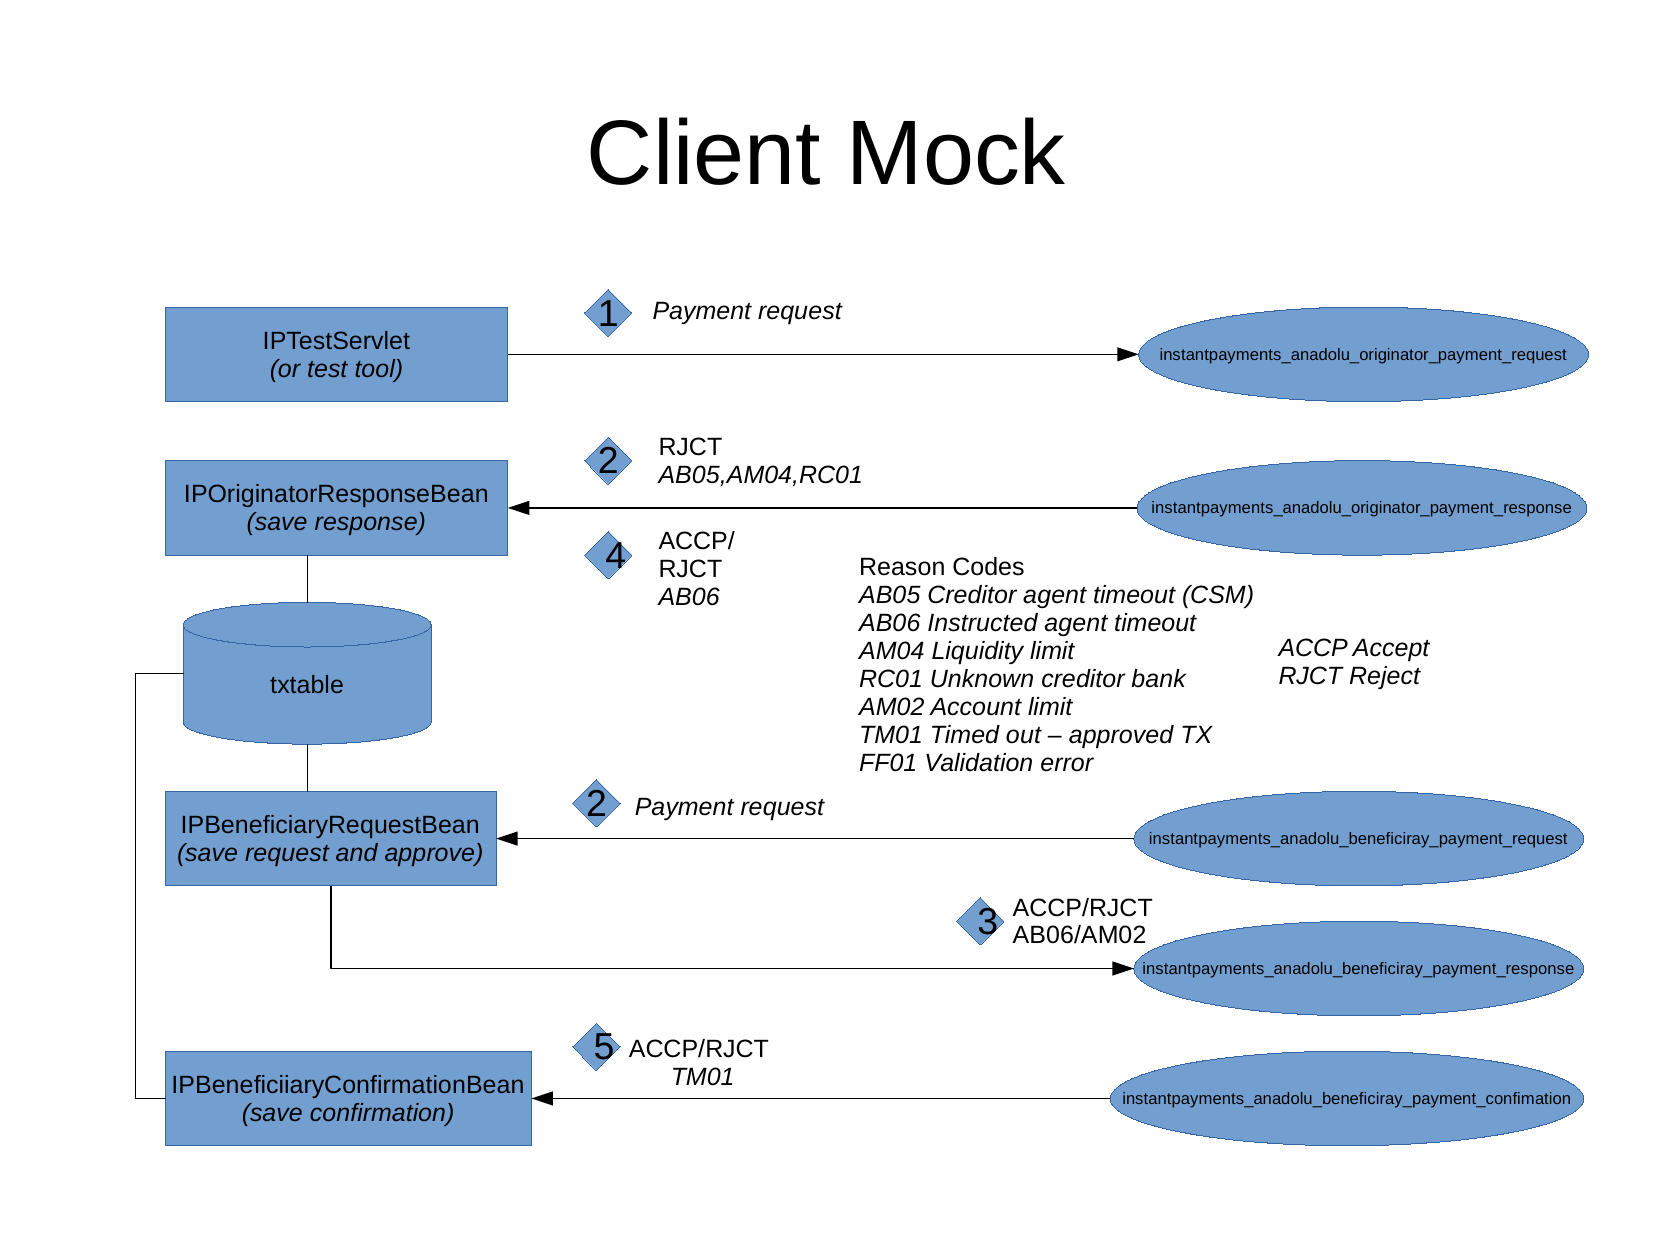

# Client Mock
1
Payment request
IPTestServlet
(or test tool)
instantpayments_anadolu_originator_payment_request
RJCT
AB05,AM04,RC01
2
IPOriginatorResponseBean
(save response)
instantpayments_anadolu_originator_payment_response
ACCP/
RJCT
AB06
4
Reason Codes
AB05 Creditor agent timeout (CSM)
AB06 Instructed agent timeout
AM04 Liquidity limit
RC01 Unknown creditor bank
AM02 Account limit
TM01 Timed out – approved TX
FF01 Validation error
txtable
ACCP Accept
RJCT Reject
2
Payment request
IPBeneficiaryRequestBean
(save request and approve)
instantpayments_anadolu_beneficiray_payment_request
ACCP/RJCT
AB06/AM02
3
instantpayments_anadolu_beneficiray_payment_response
5
ACCP/RJCT
TM01
IPBeneficiiaryConfirmationBean
(save confirmation)
instantpayments_anadolu_beneficiray_payment_confimation